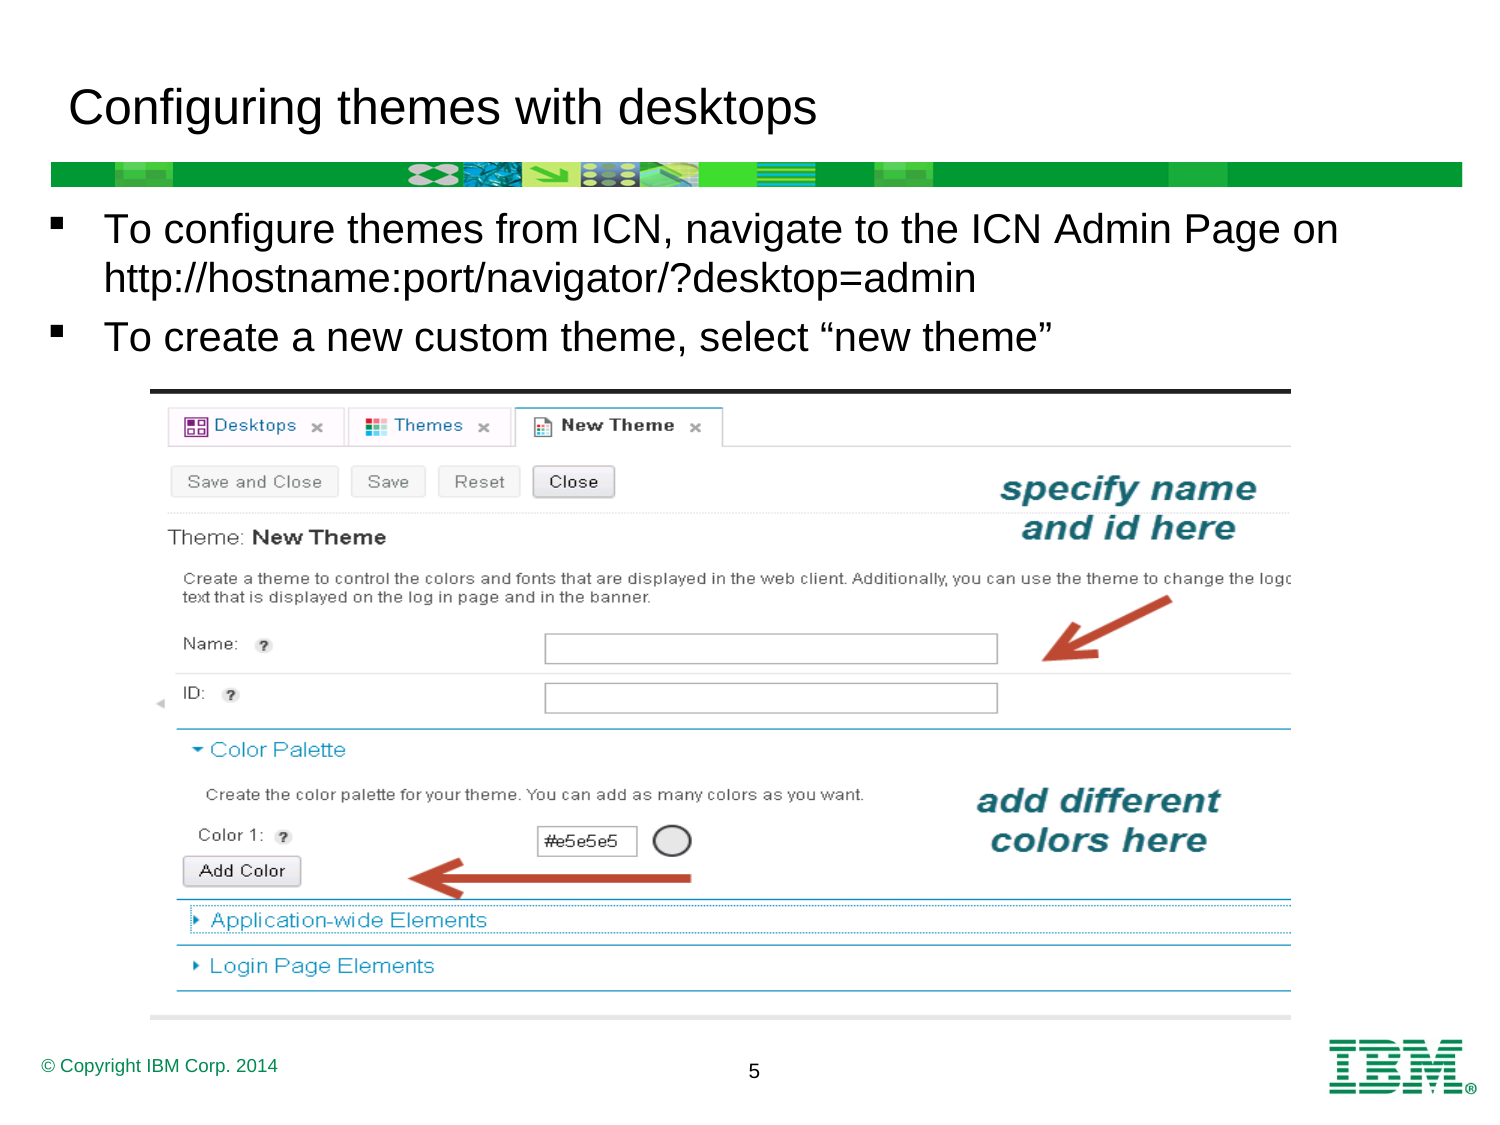

# Configuring themes with desktops
To configure themes from ICN, navigate to the ICN Admin Page on http://hostname:port/navigator/?desktop=admin
To create a new custom theme, select “new theme”
5